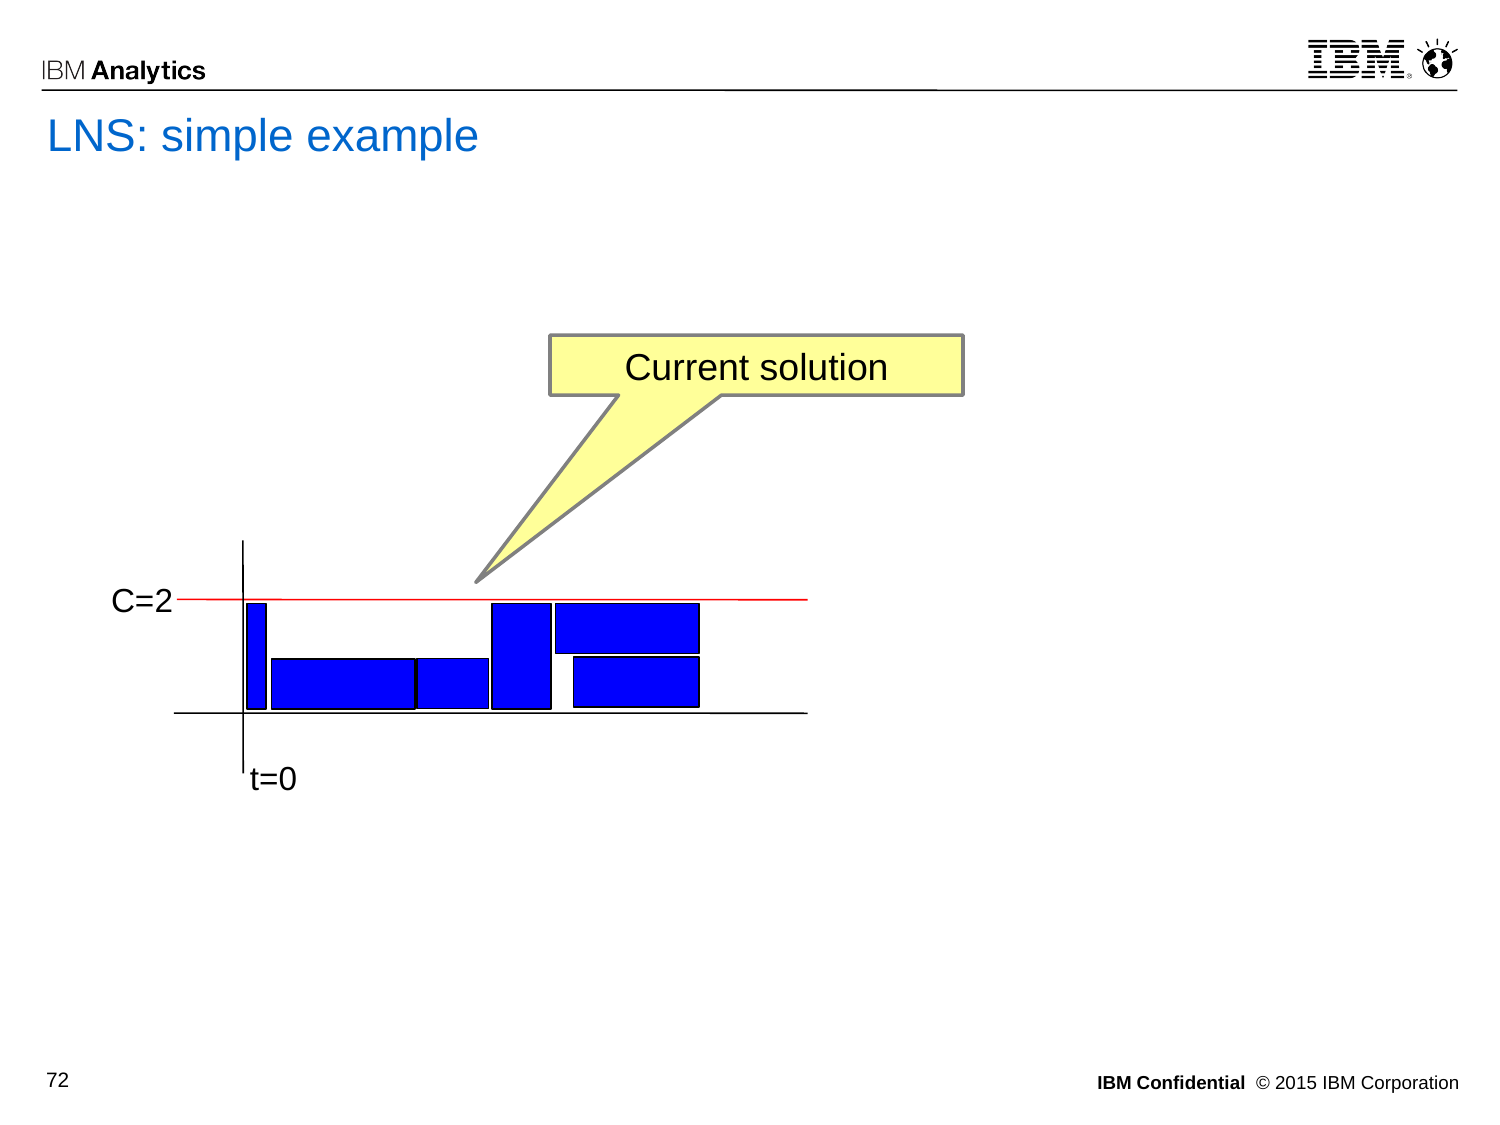

# LNS: simple example
Current solution
C=2
t=0